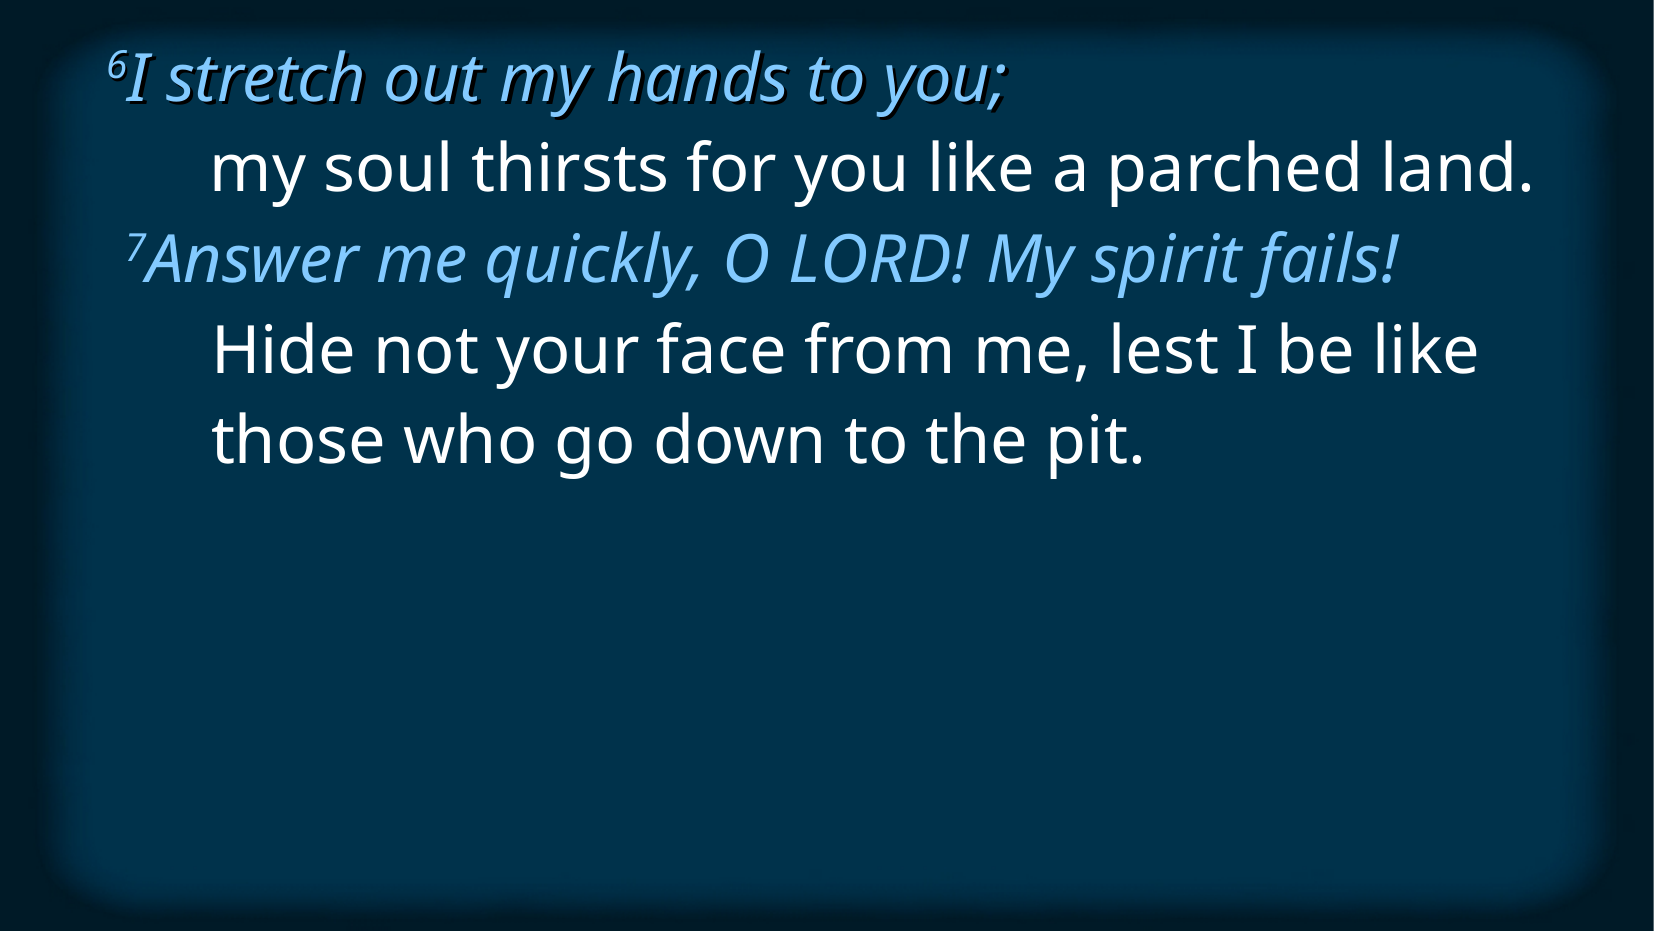

6I stretch out my hands to you;
 my soul thirsts for you like a parched land. 7Answer me quickly, O LORD! My spirit fails!
 Hide not your face from me, lest I be like
 those who go down to the pit.